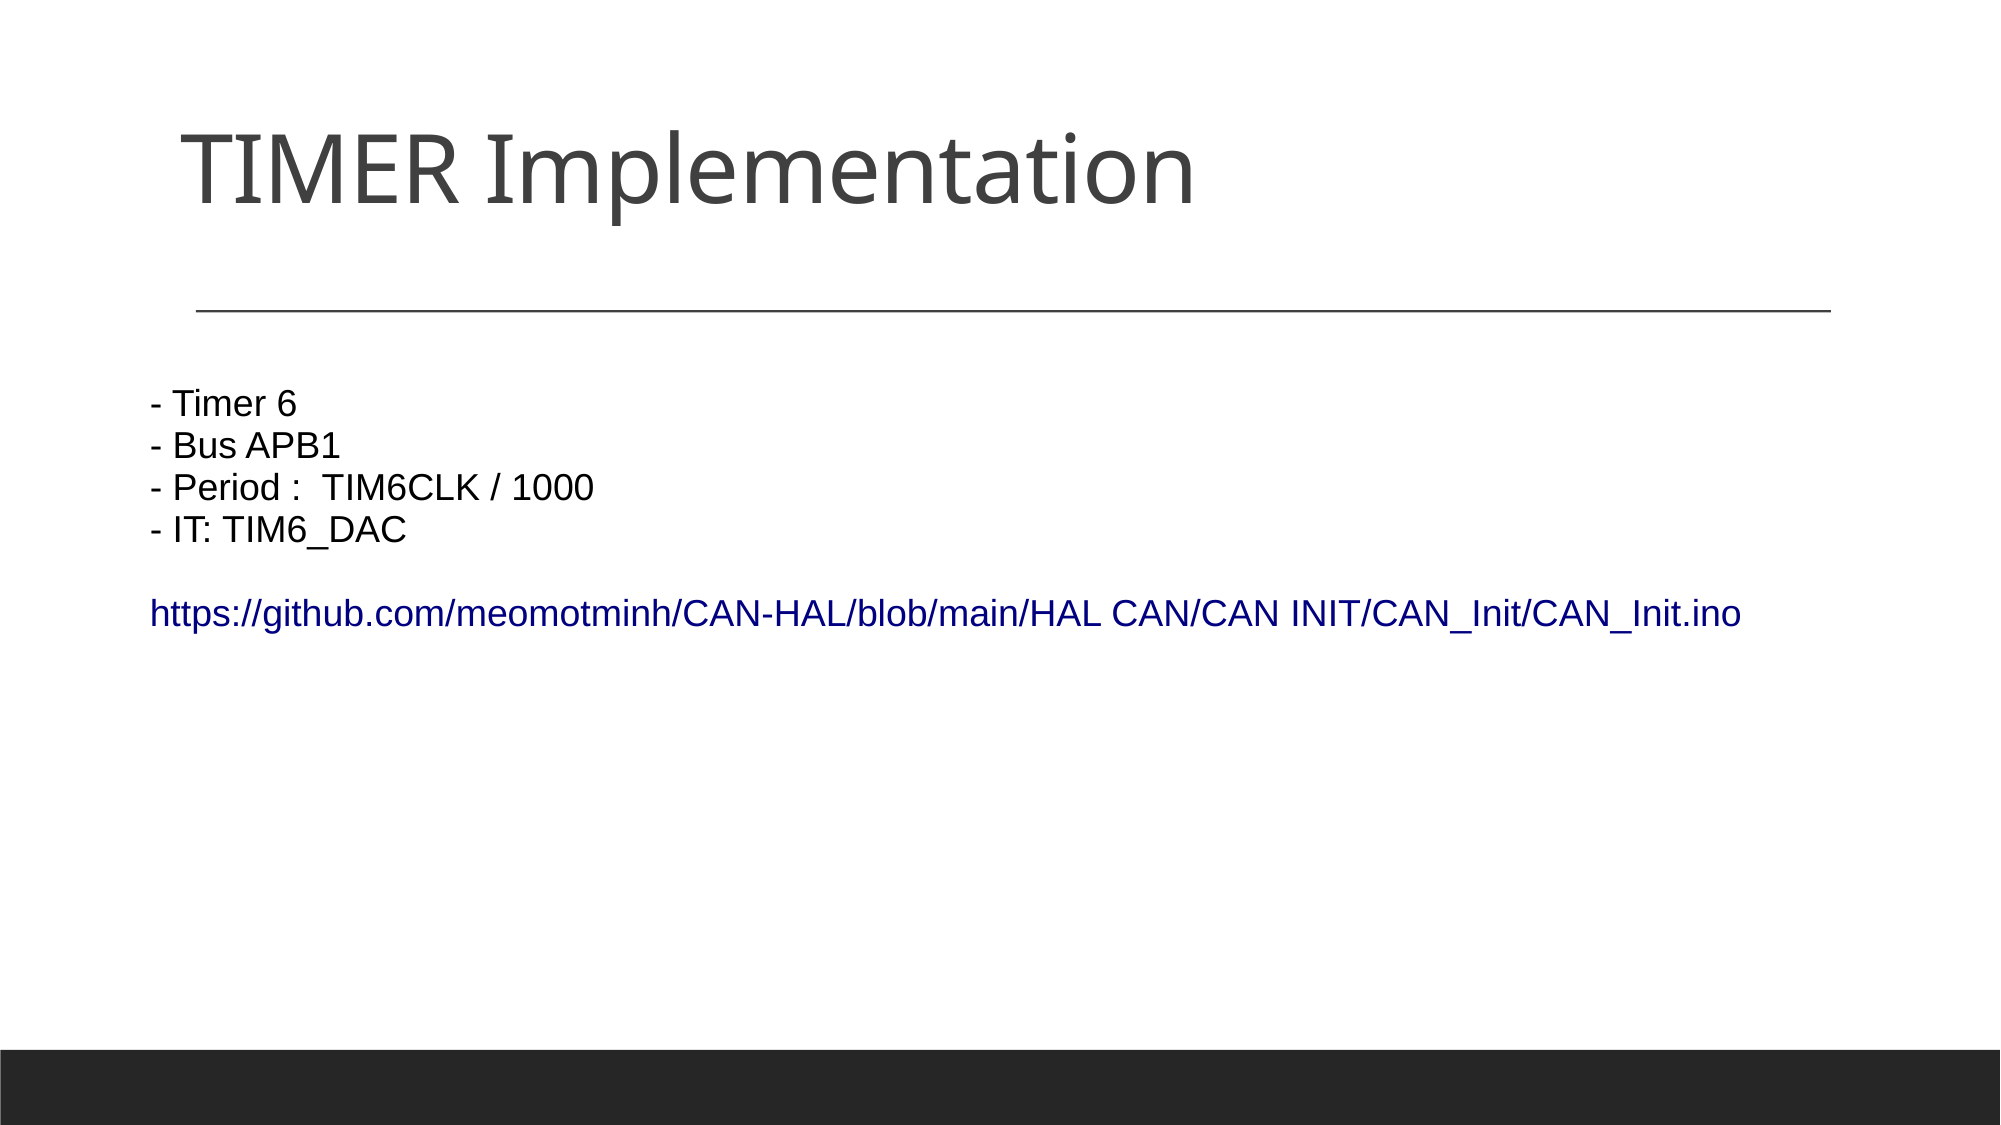

# TIMER Implementation
- Timer 6
- Bus APB1
- Period : TIM6CLK / 1000
- IT: TIM6_DAC
https://github.com/meomotminh/CAN-HAL/blob/main/HAL CAN/CAN INIT/CAN_Init/CAN_Init.ino